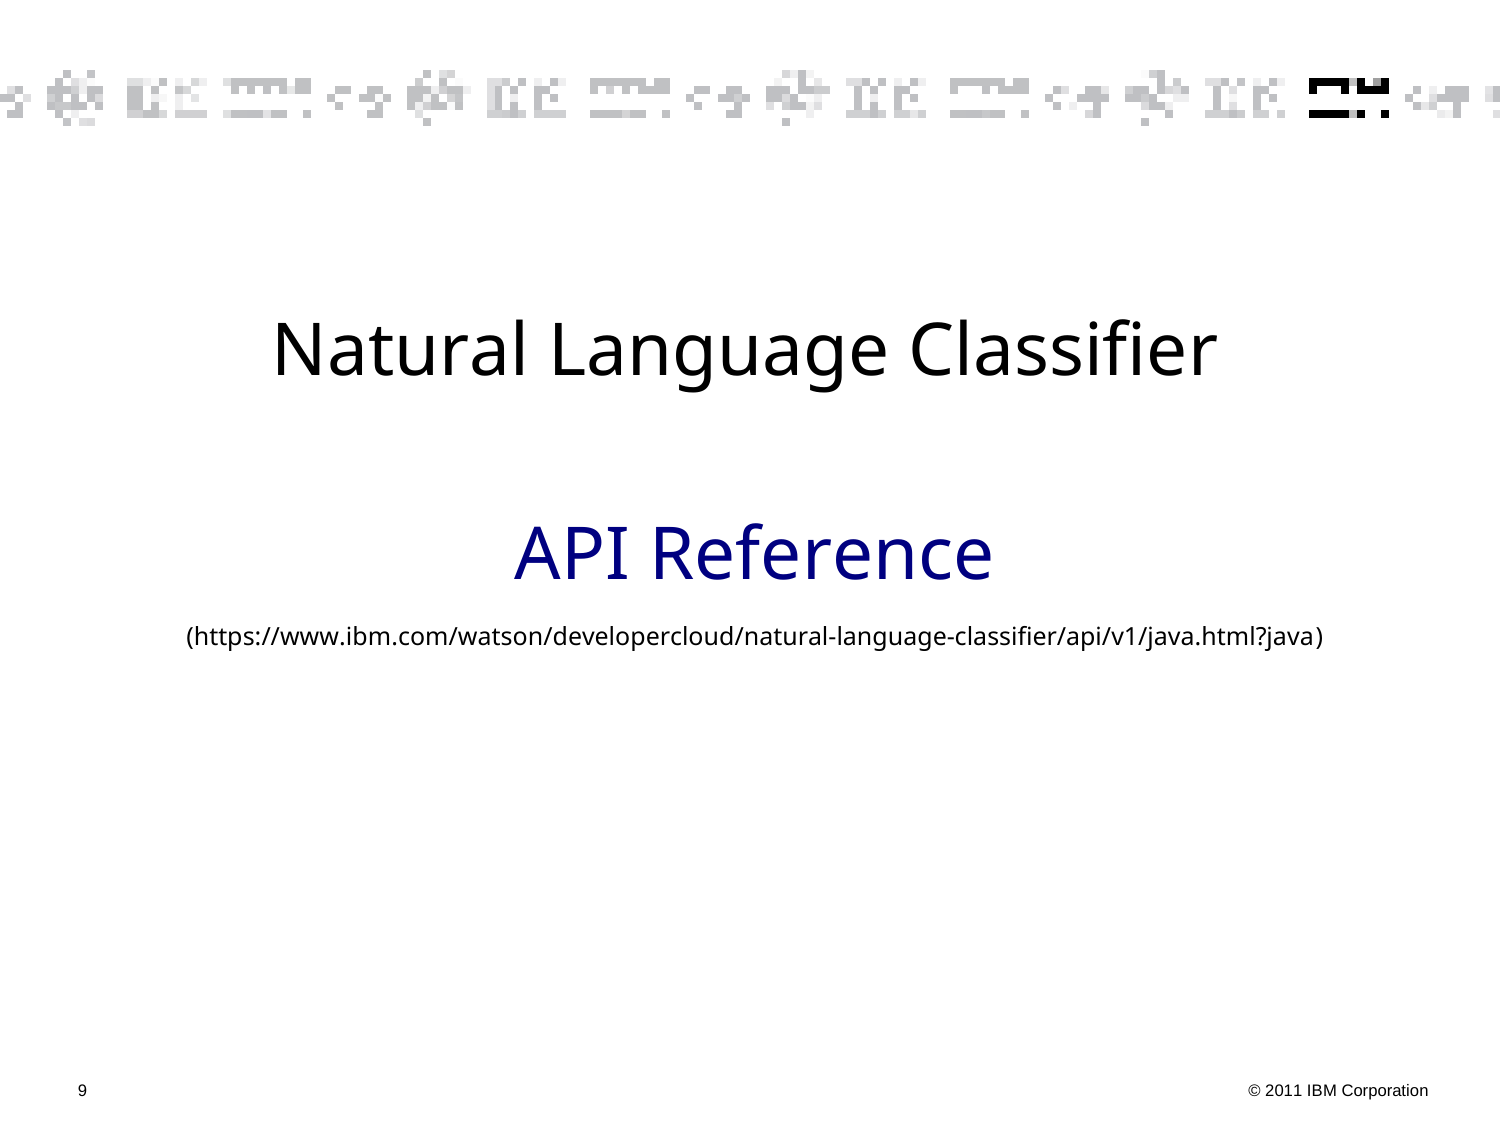

# Natural Language Classifier
API Reference
(https://www.ibm.com/watson/developercloud/natural-language-classifier/api/v1/java.html?java)
9